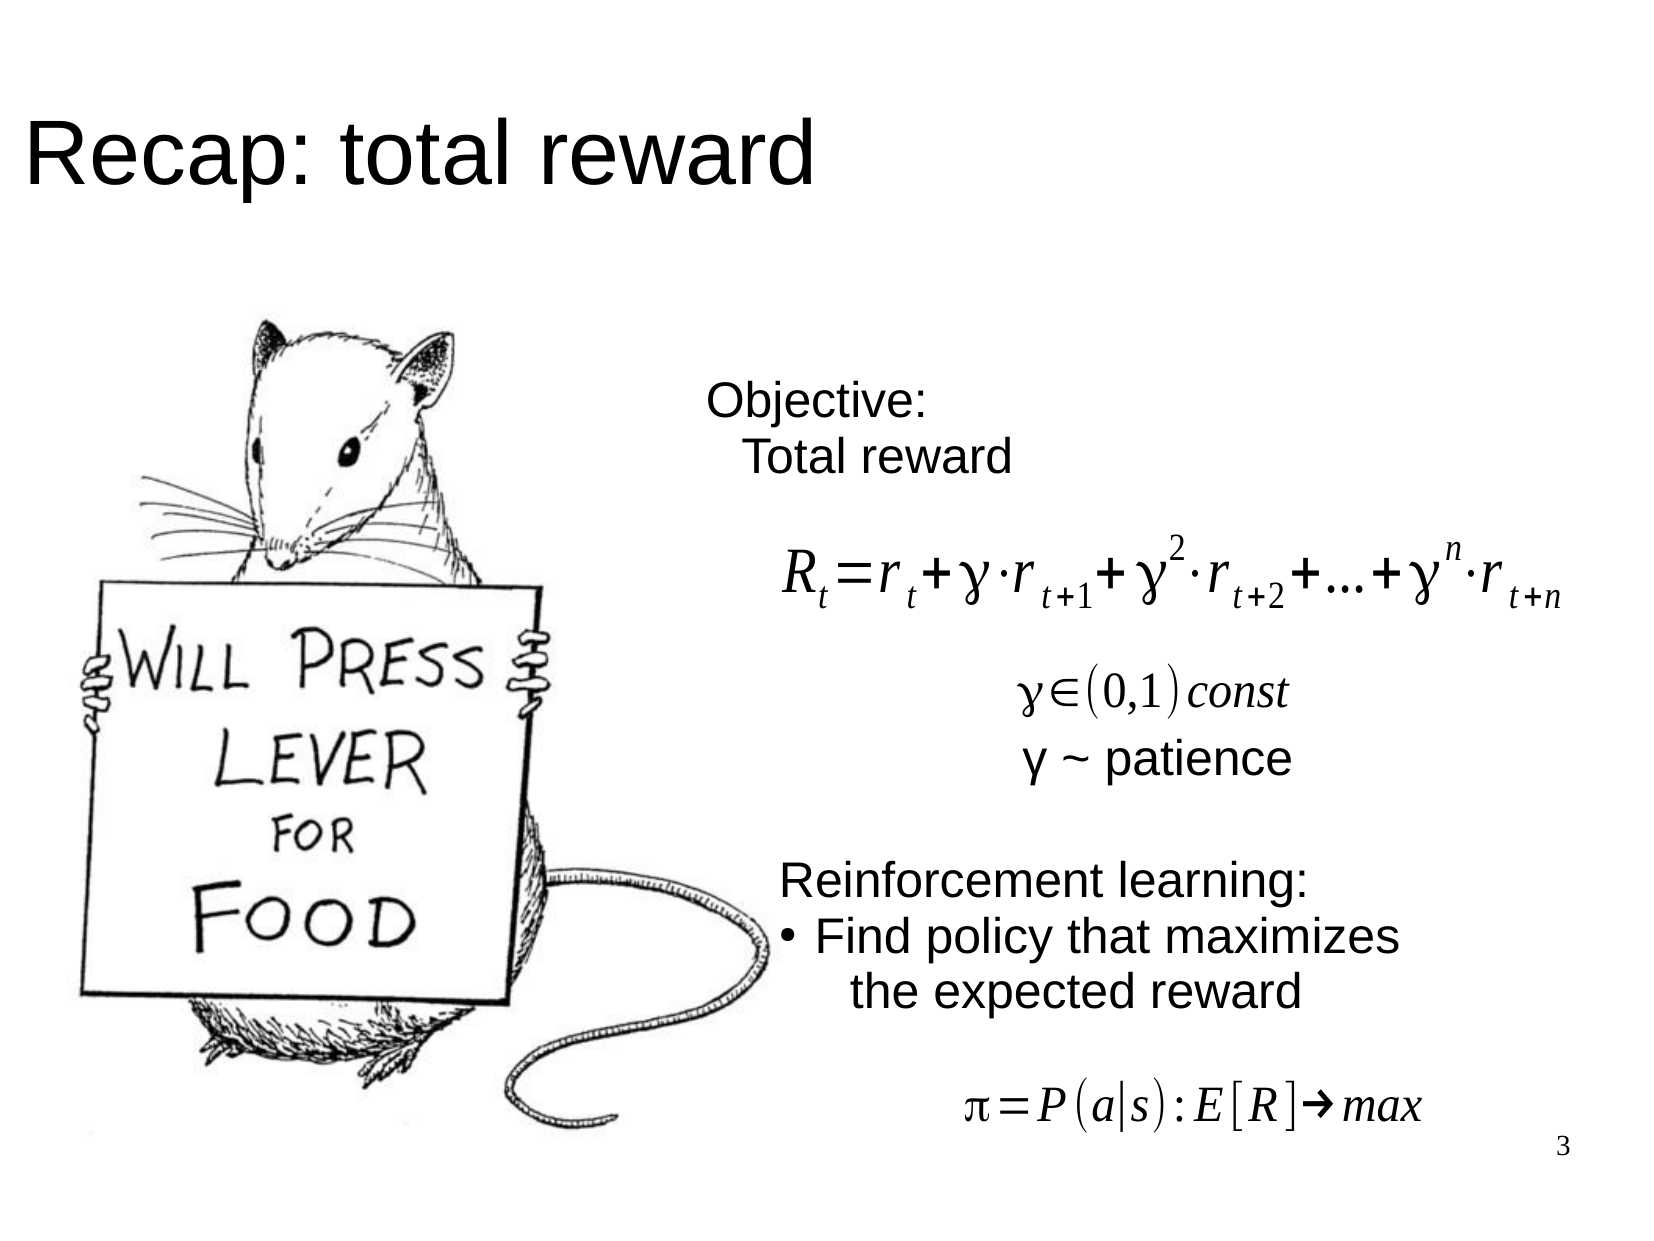

# Recap: total reward
Objective:
Total reward
γ ~ patience
Reinforcement learning:
Find policy that maximizes
the expected reward
3